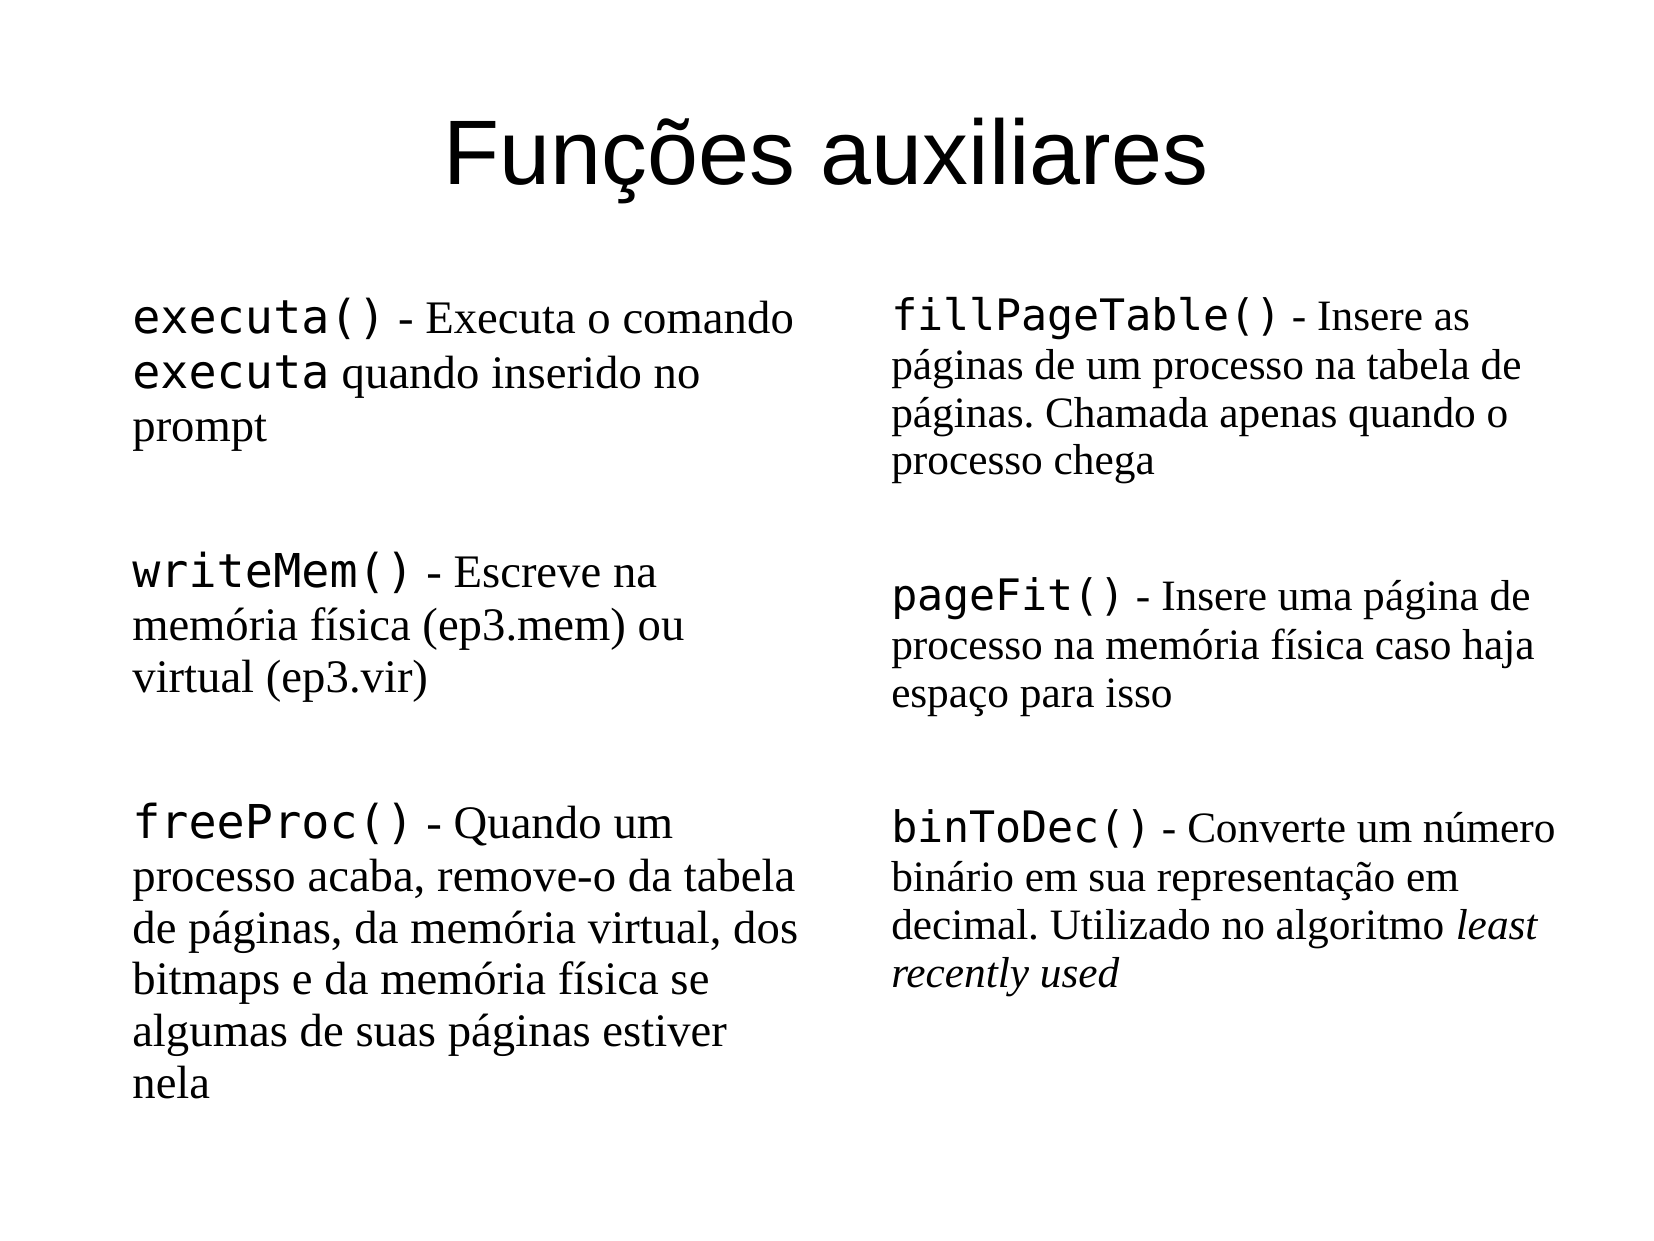

# Funções auxiliares
executa() - Executa o comando executa quando inserido no prompt
writeMem() - Escreve na memória física (ep3.mem) ou virtual (ep3.vir)
freeProc() - Quando um processo acaba, remove-o da tabela de páginas, da memória virtual, dos bitmaps e da memória física se algumas de suas páginas estiver nela
fillPageTable() - Insere as páginas de um processo na tabela de páginas. Chamada apenas quando o processo chega
pageFit() - Insere uma página de processo na memória física caso haja espaço para isso
binToDec() - Converte um número binário em sua representação em decimal. Utilizado no algoritmo least recently used